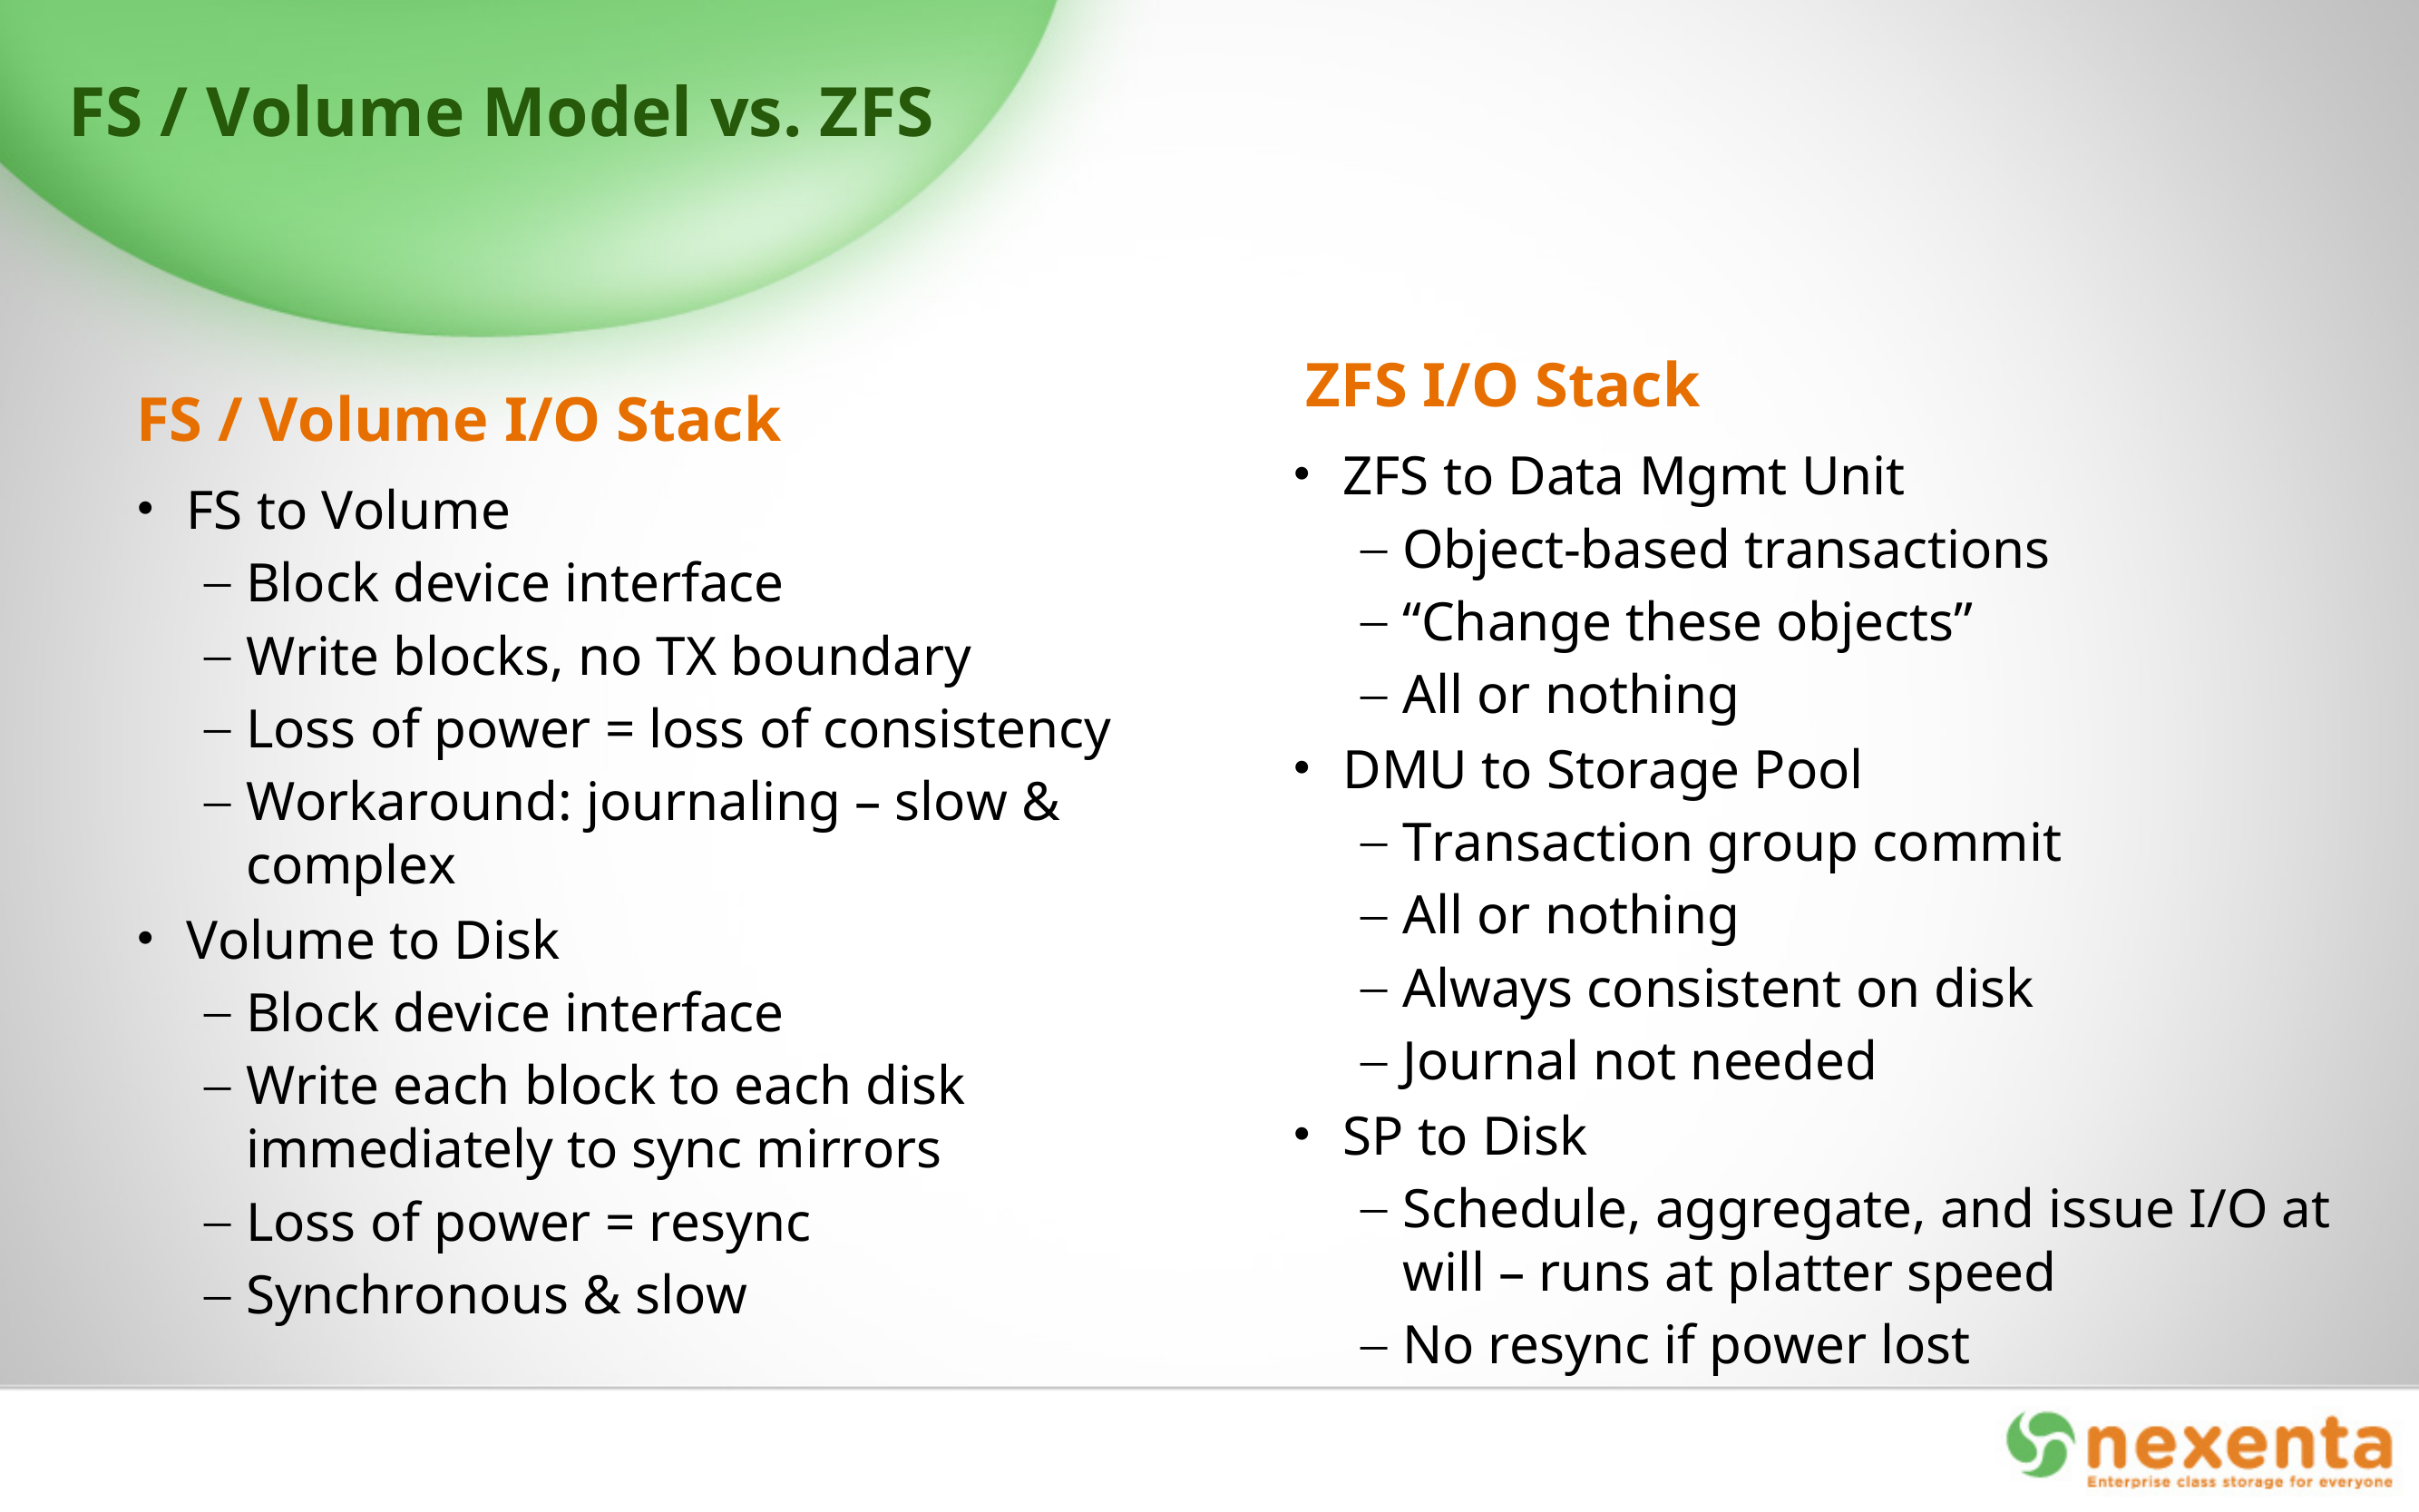

FS / Volume Model vs. ZFS
ZFS I/O Stack
FS / Volume I/O Stack
ZFS to Data Mgmt Unit
Object-based transactions
“Change these objects”
All or nothing
DMU to Storage Pool
Transaction group commit
All or nothing
Always consistent on disk
Journal not needed
SP to Disk
Schedule, aggregate, and issue I/O at will – runs at platter speed
No resync if power lost
FS to Volume
Block device interface
Write blocks, no TX boundary
Loss of power = loss of consistency
Workaround: journaling – slow & complex
Volume to Disk
Block device interface
Write each block to each disk immediately to sync mirrors
Loss of power = resync
Synchronous & slow